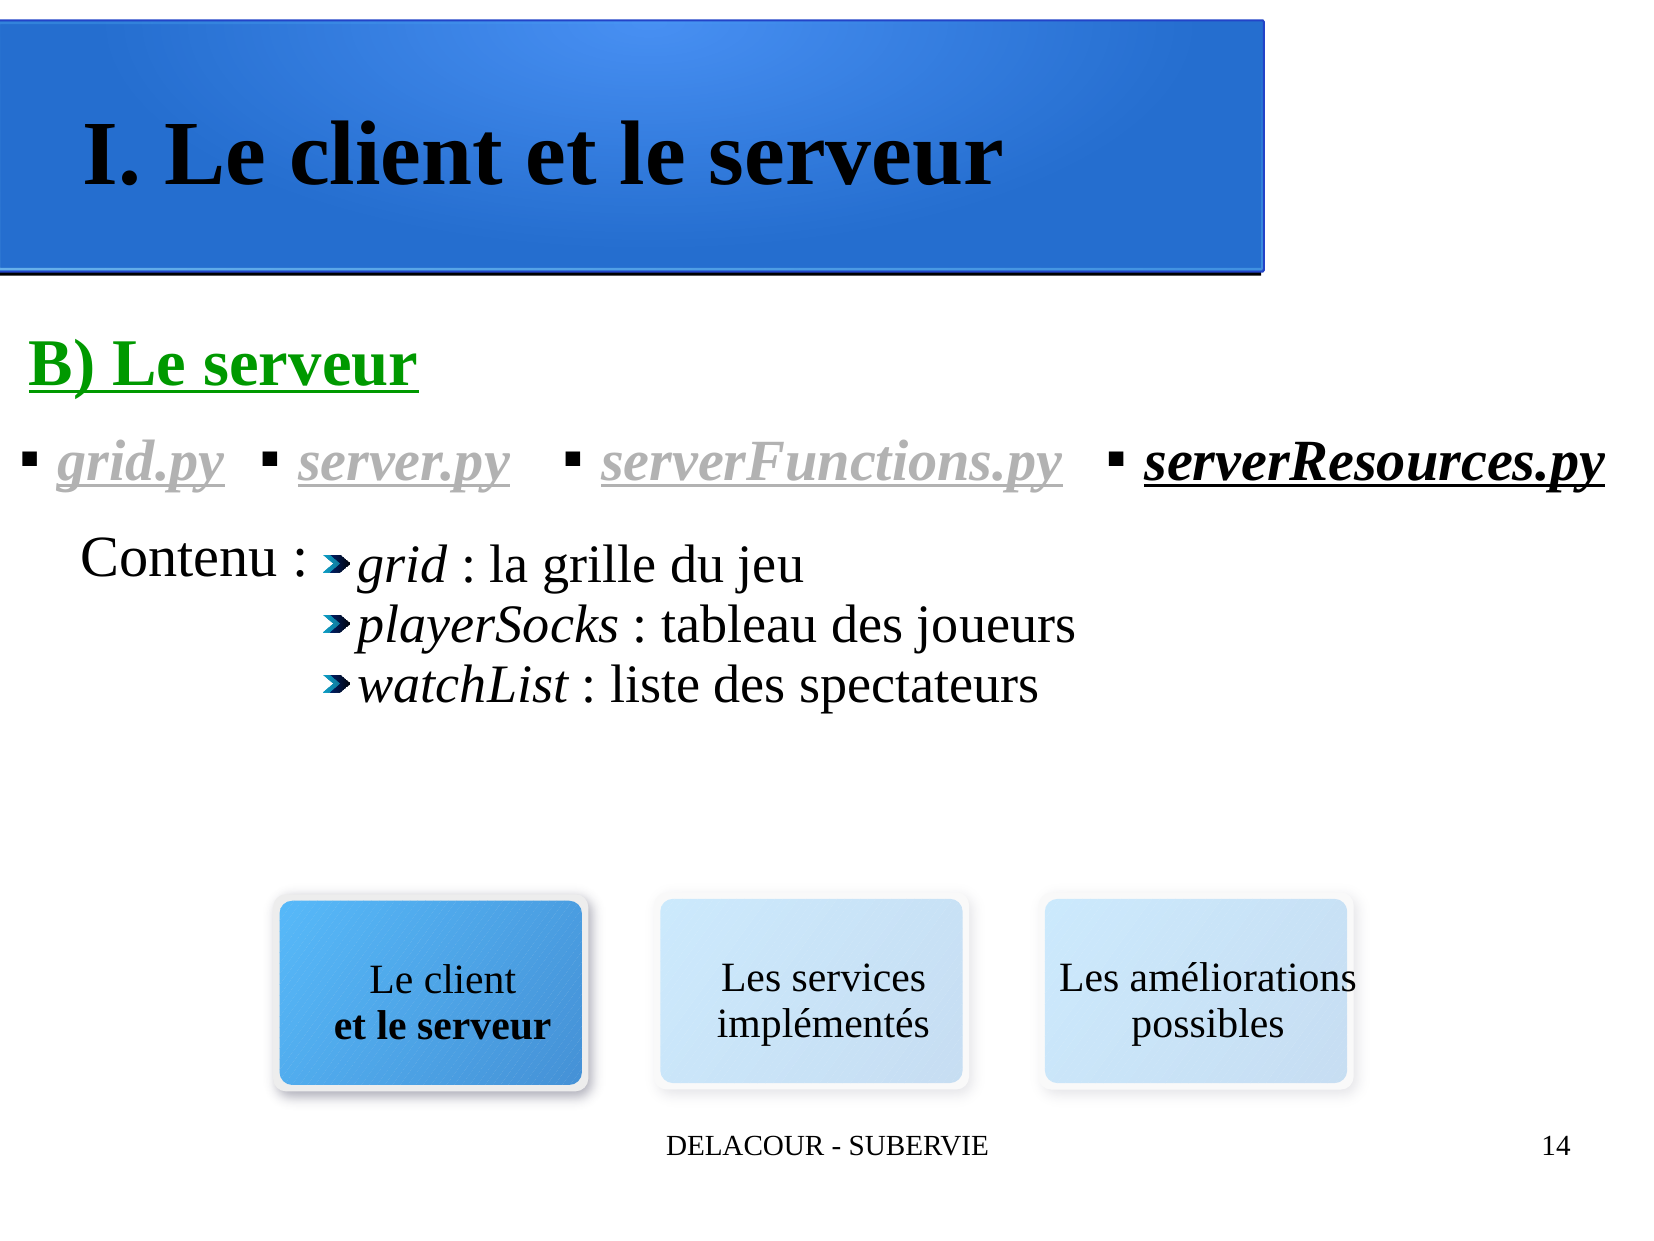

# I. Le client et le serveur
B) Le serveur
grid.py
server.py
serverFunctions.py
serverResources.py
Contenu :
grid : la grille du jeu
playerSocks : tableau des joueurs
watchList : liste des spectateurs
Les services
implémentés
Les améliorations
possibles
Le client
et le serveur
DELACOUR - SUBERVIE
14